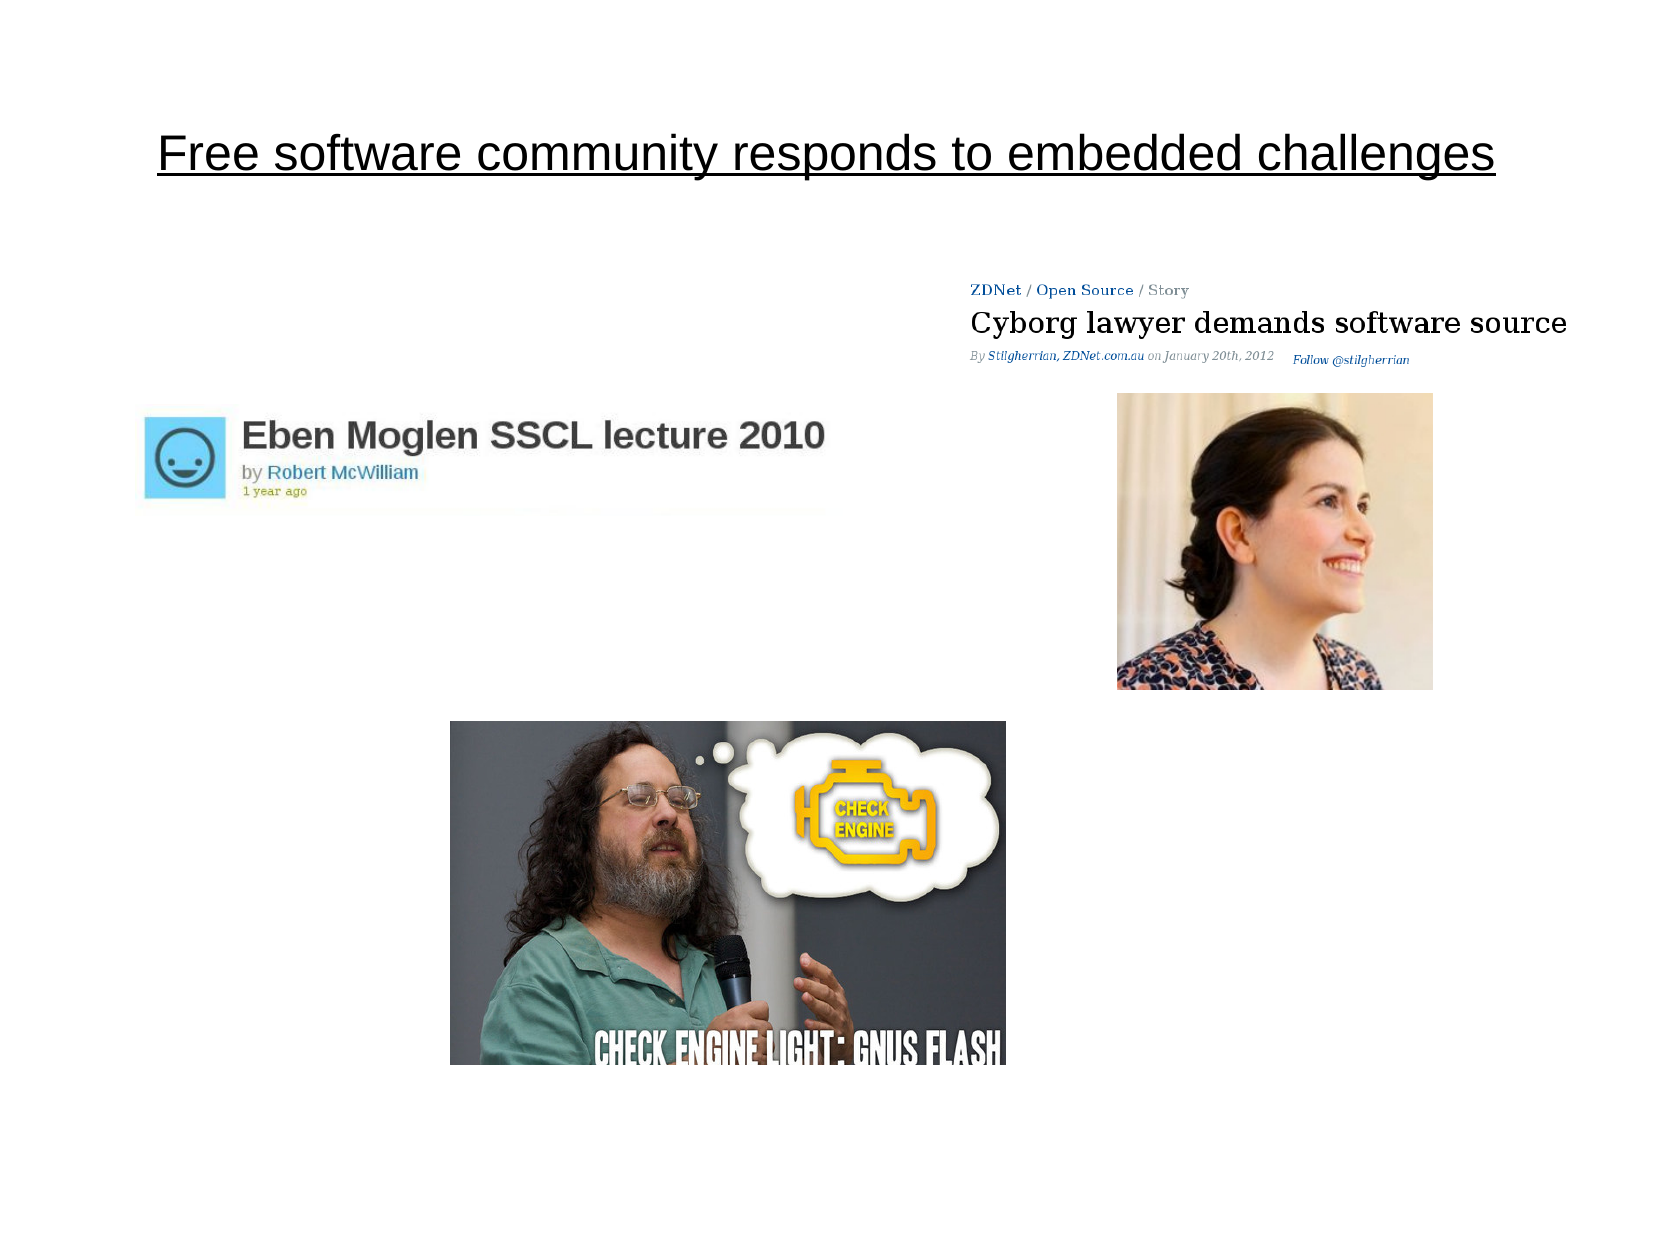

# Free software community responds to embedded challenges